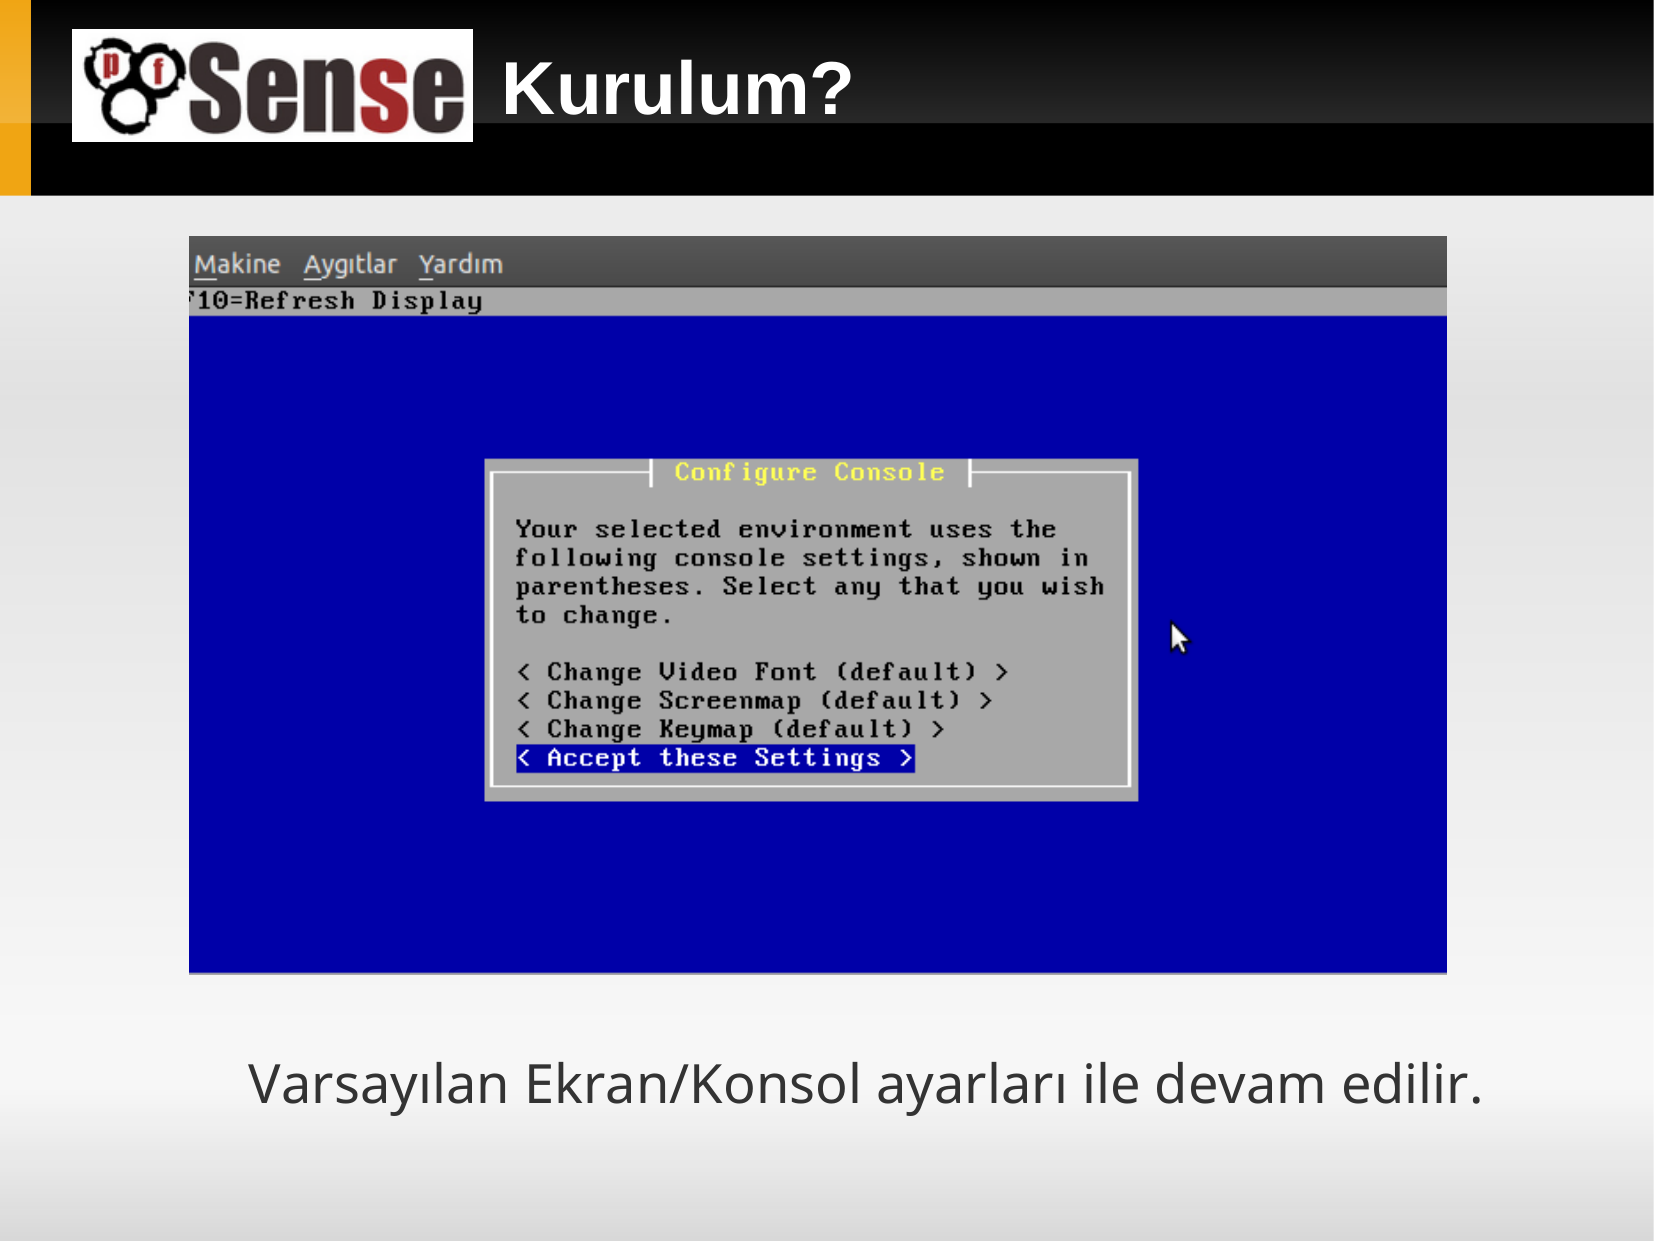

# Kurulum?
Varsayılan Ekran/Konsol ayarları ile devam edilir.